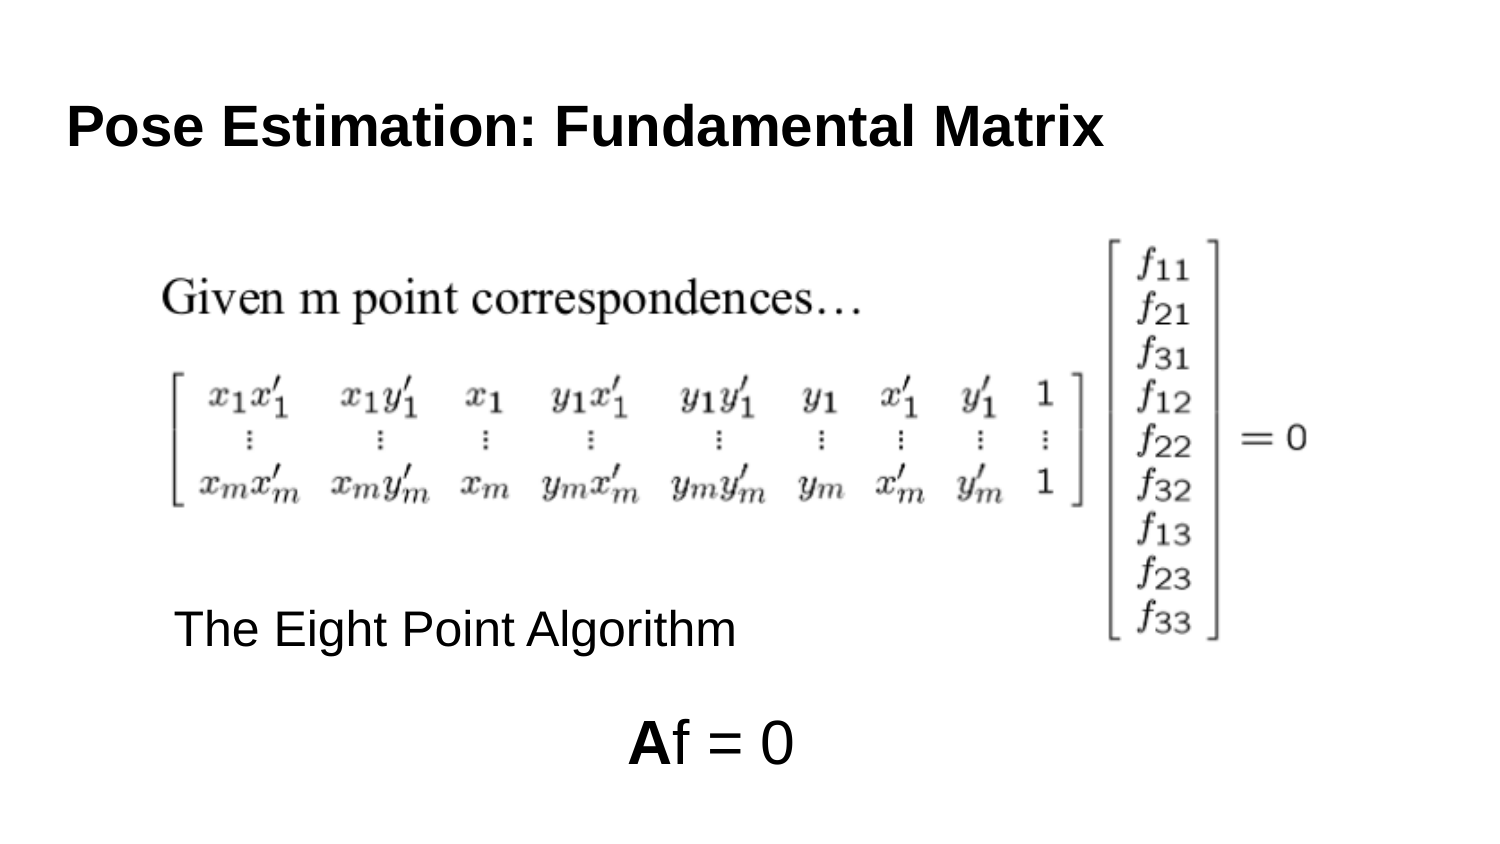

# Pose Estimation: Fundamental Matrix
The Eight Point Algorithm
Af = 0